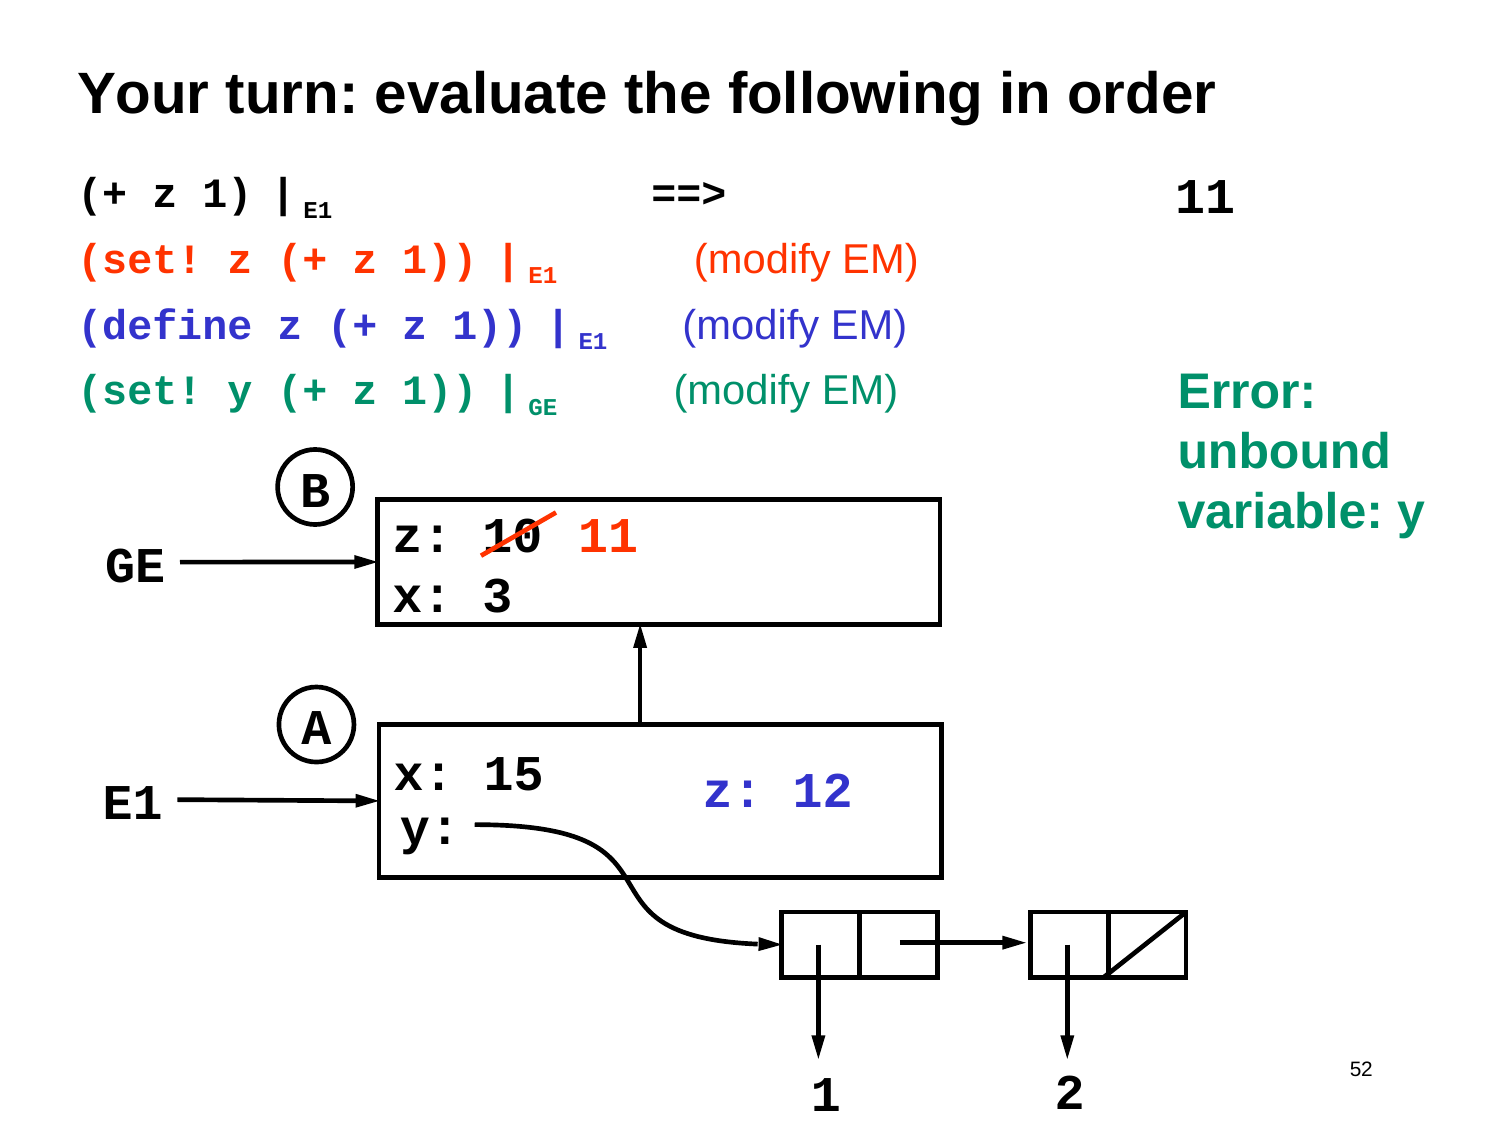

# Your turn: evaluate the following in order
11
(+ z 1) | E1 ==>
(set! z (+ z 1)) | E1 (modify EM)
(define z (+ z 1)) | E1 (modify EM)
(set! y (+ z 1)) | GE (modify EM)
Error:
unbound
variable: y
B
11
z: 10
x: 3
GE
A
x: 15
z: 12
E1
y:
1
2
52